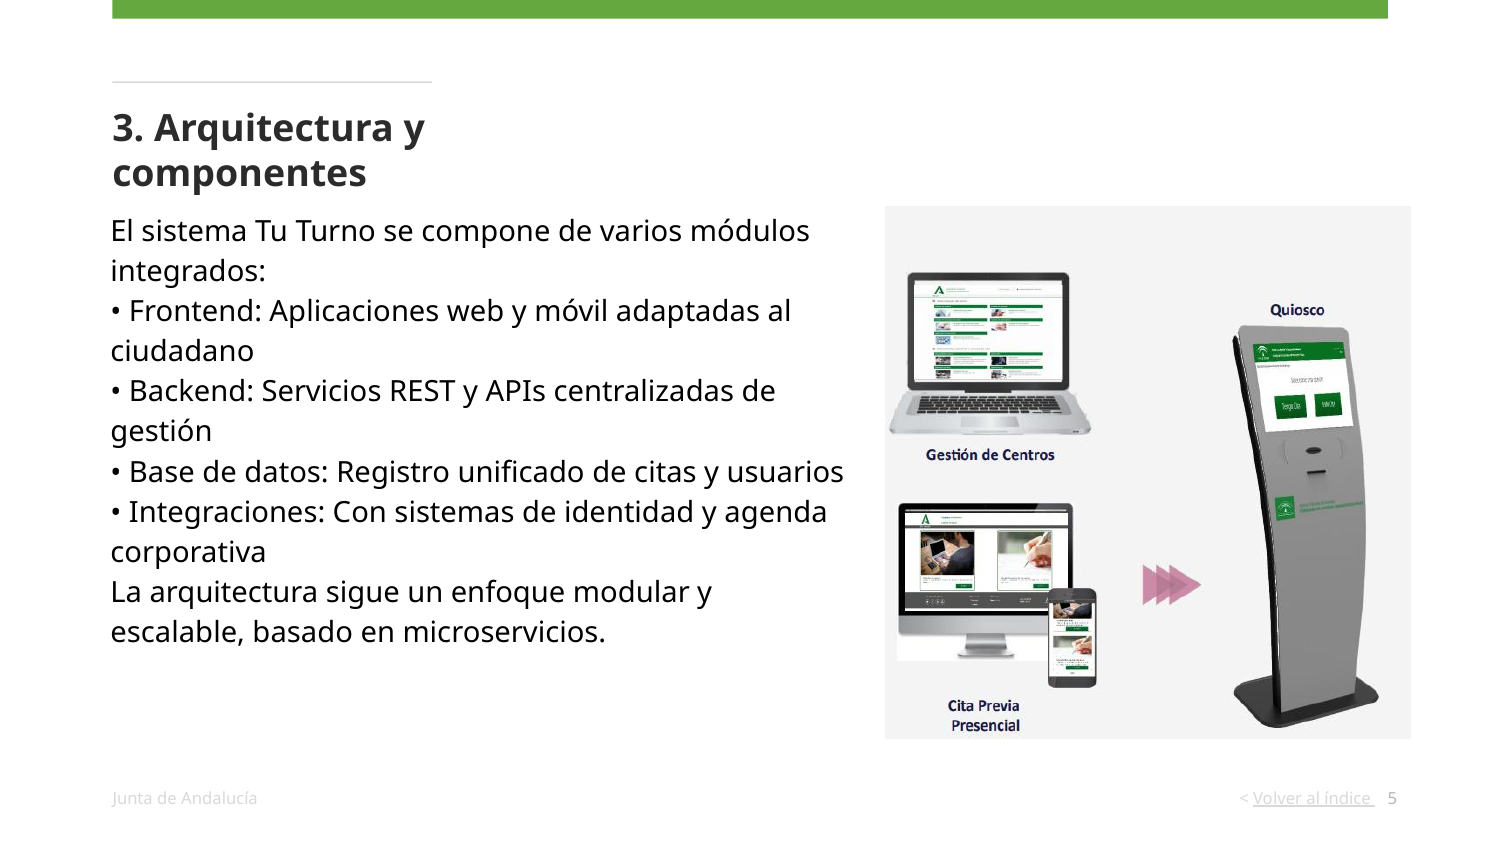

3. Arquitectura y componentes
El sistema Tu Turno se compone de varios módulos integrados:
• Frontend: Aplicaciones web y móvil adaptadas al ciudadano
• Backend: Servicios REST y APIs centralizadas de gestión
• Base de datos: Registro unificado de citas y usuarios
• Integraciones: Con sistemas de identidad y agenda corporativa
La arquitectura sigue un enfoque modular y escalable, basado en microservicios.
< Volver al índice